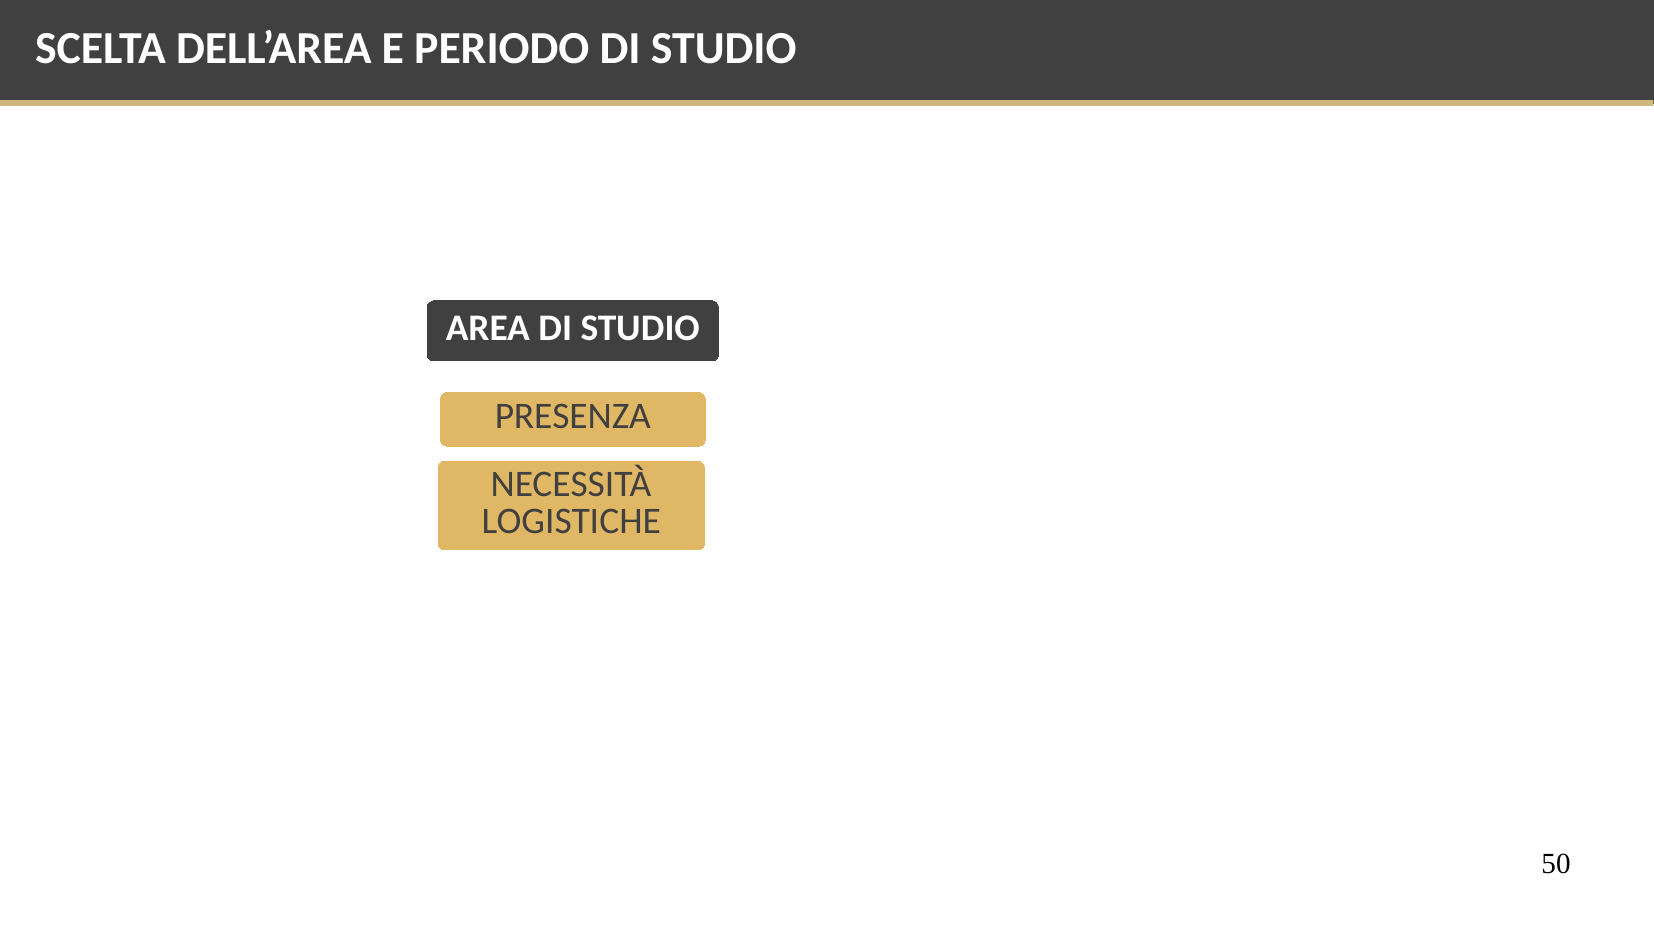

SCELTA DELL’AREA E PERIODO DI STUDIO
AREA DI STUDIO
PRESENZA
NECESSITÀ
LOGISTICHE
50